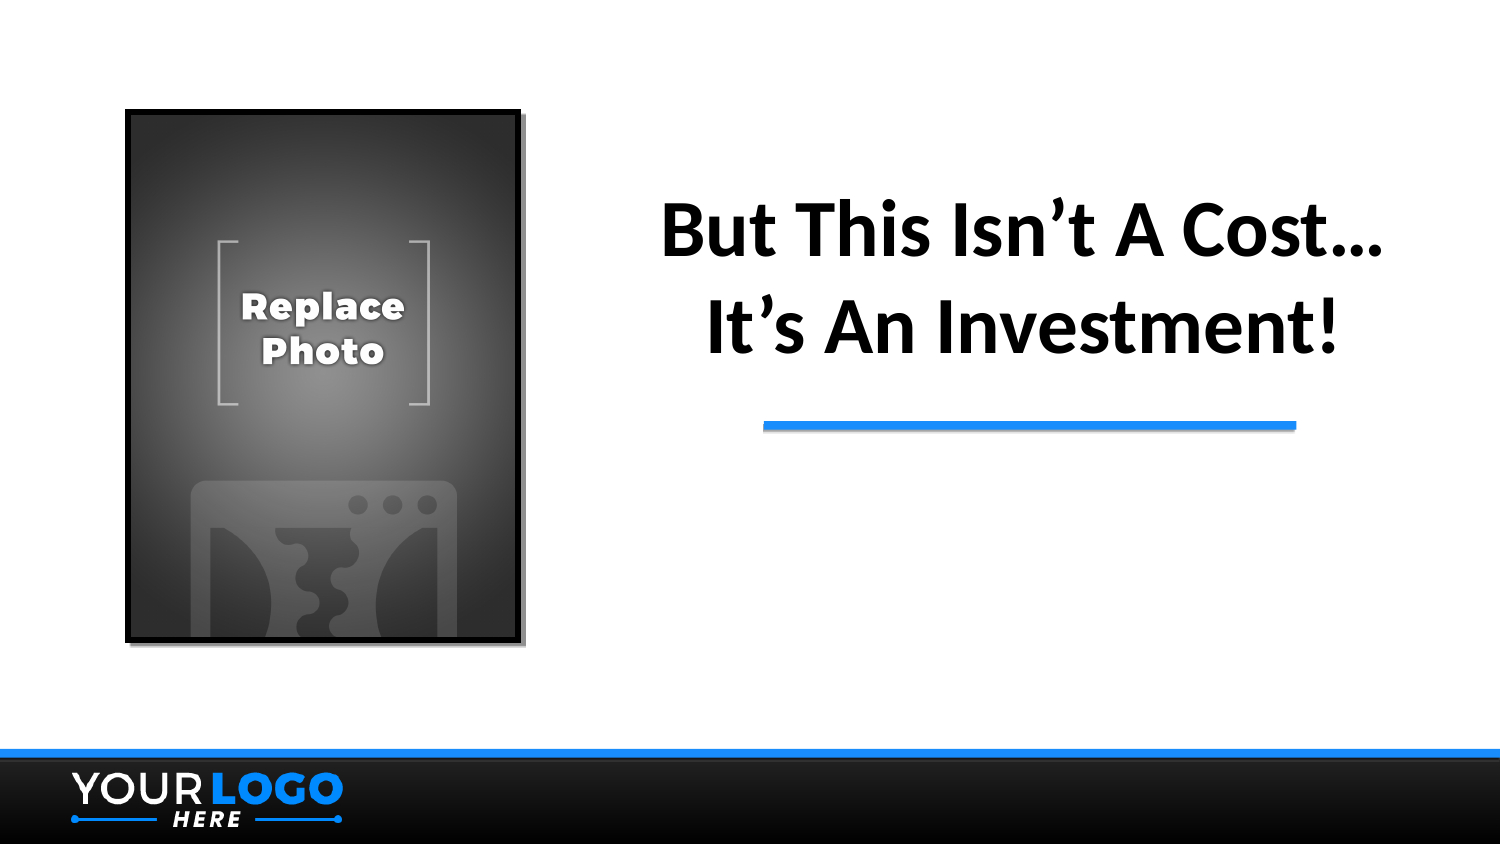

But This Isn’t A Cost…
It’s An Investment!